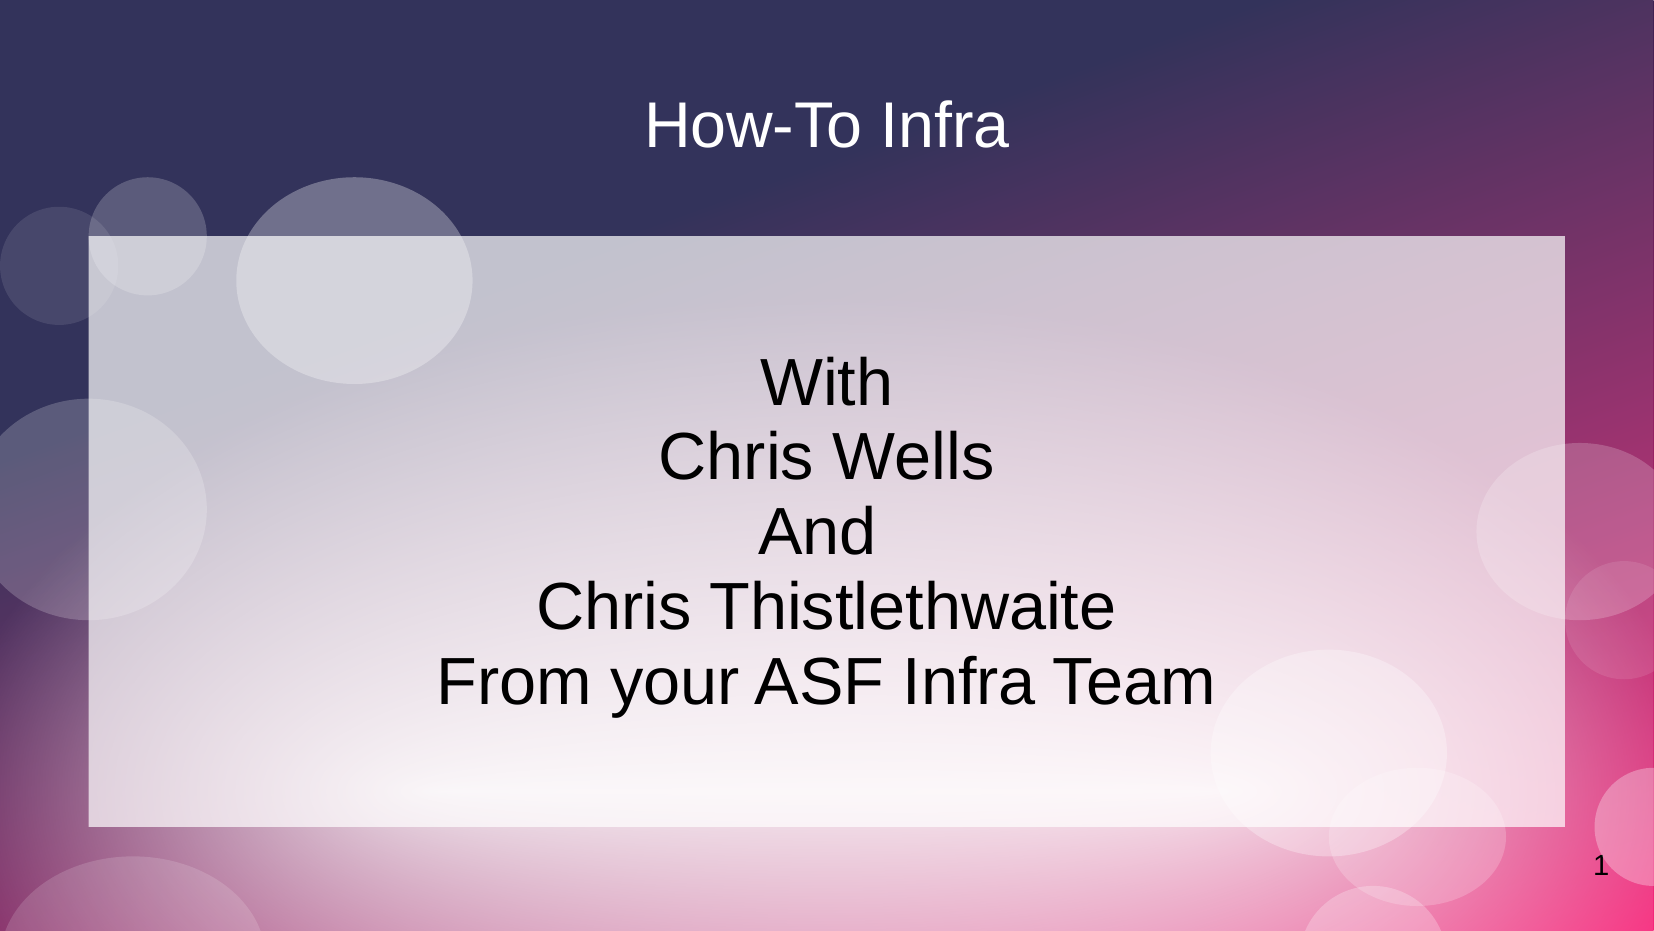

# How-To Infra
With
Chris Wells
And
Chris Thistlethwaite
From your ASF Infra Team